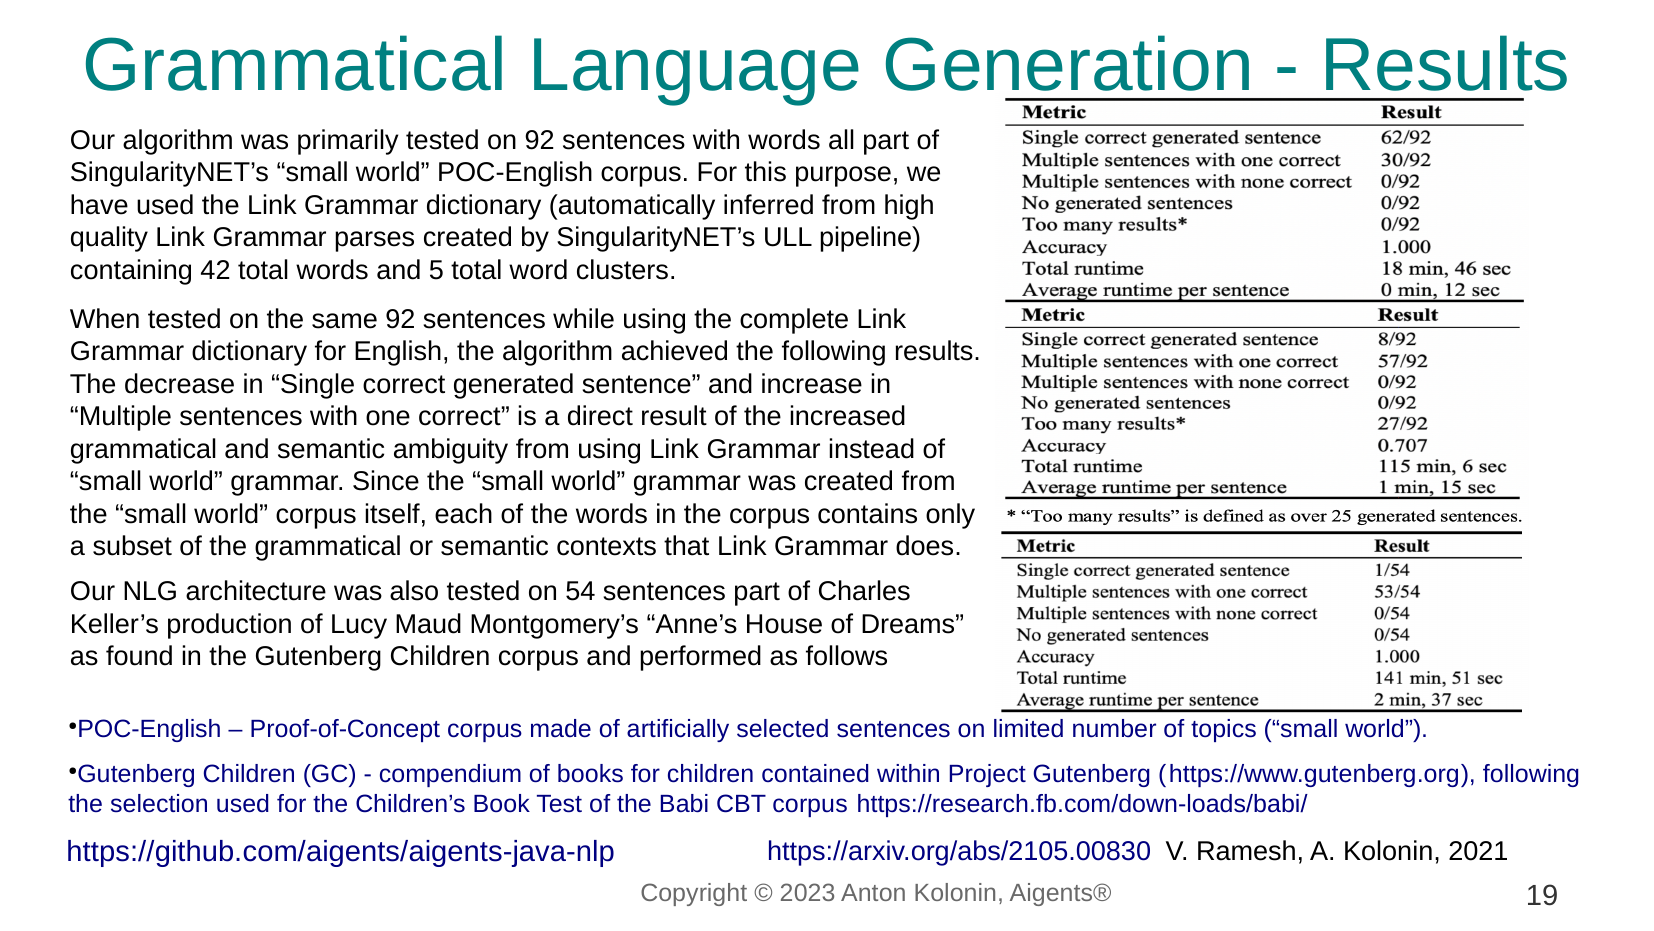

Grammatical Language Generation - Results
Our algorithm was primarily tested on 92 sentences with words all part of SingularityNET’s “small world” POC-English corpus. For this purpose, we have used the Link Grammar dictionary (automatically inferred from high quality Link Grammar parses created by SingularityNET’s ULL pipeline) containing 42 total words and 5 total word clusters.
When tested on the same 92 sentences while using the complete Link Grammar dictionary for English, the algorithm achieved the following results. The decrease in “Single correct generated sentence” and increase in “Multiple sentences with one correct” is a direct result of the increased grammatical and semantic ambiguity from using Link Grammar instead of “small world” grammar. Since the “small world” grammar was created from the “small world” corpus itself, each of the words in the corpus contains only a subset of the grammatical or semantic contexts that Link Grammar does.
Our NLG architecture was also tested on 54 sentences part of Charles Keller’s production of Lucy Maud Montgomery’s “Anne’s House of Dreams” as found in the Gutenberg Children corpus and performed as follows
POC-English – Proof-of-Concept corpus made of artificially selected sentences on limited number of topics (“small world”).
Gutenberg Children (GC) - compendium of books for children contained within Project Gutenberg (https://www.gutenberg.org), following the selection used for the Children’s Book Test of the Babi CBT corpus https://research.fb.com/down-loads/babi/
https://github.com/aigents/aigents-java-nlp
https://arxiv.org/abs/2105.00830 V. Ramesh, A. Kolonin, 2021
Copyright © 2023 Anton Kolonin, Aigents®
19